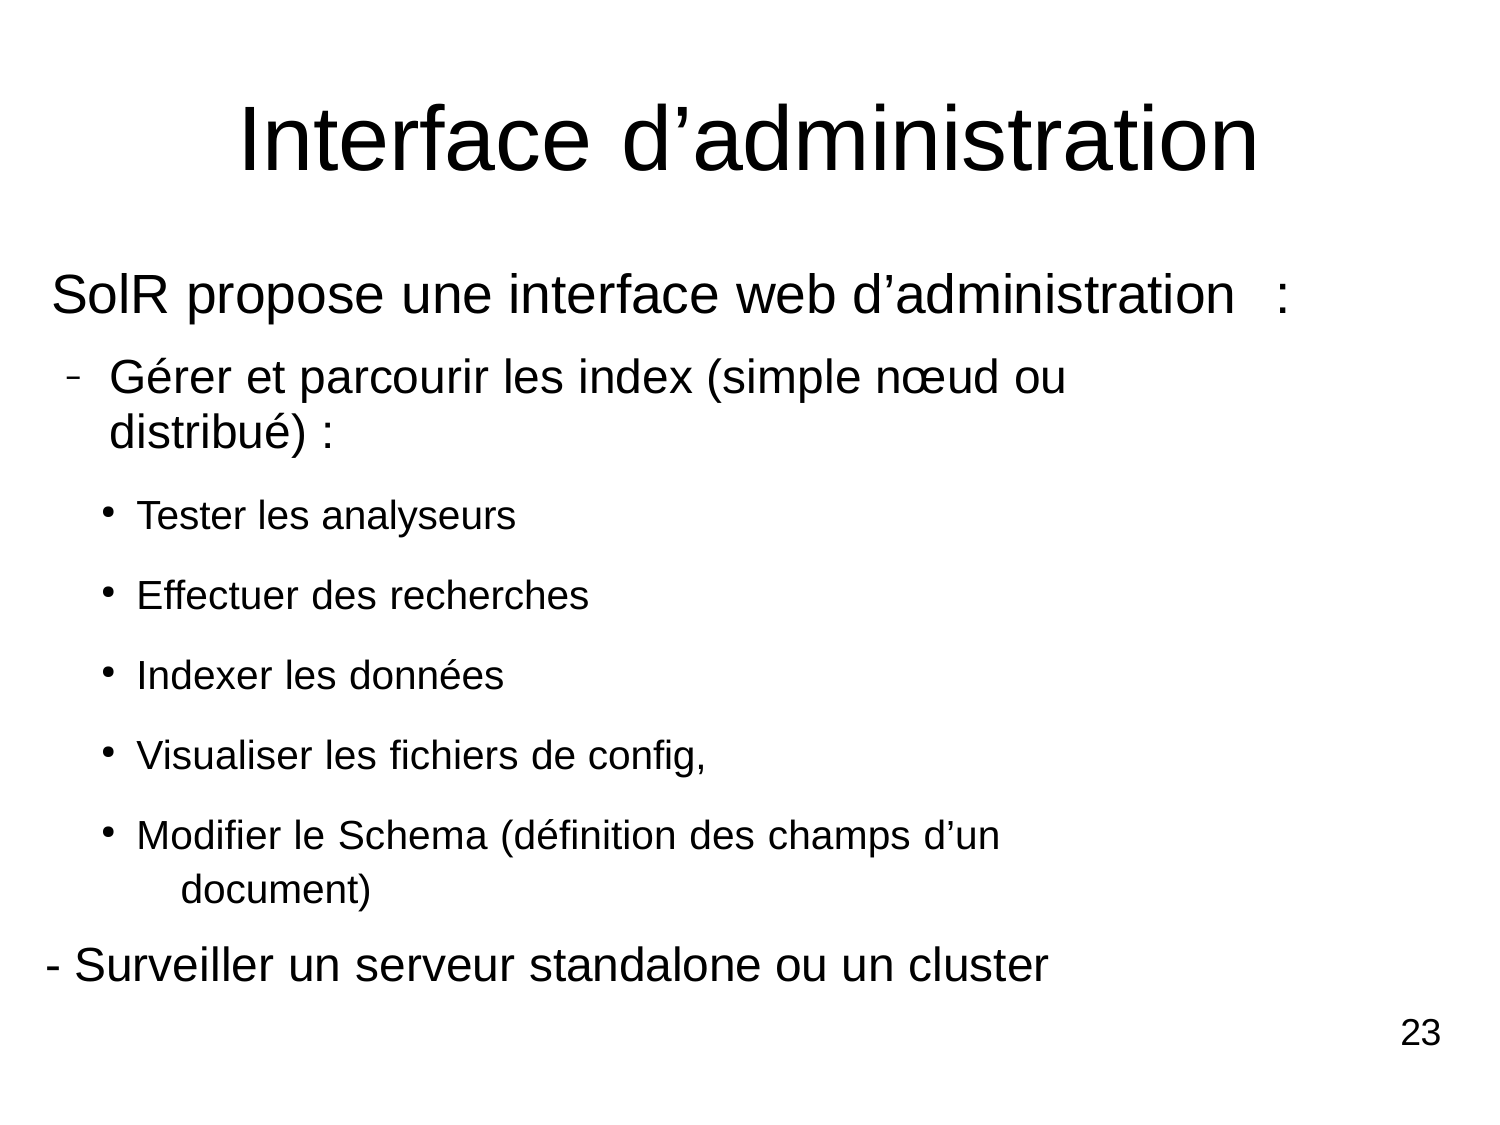

# Interface	d’administration
SolR propose une interface web d’administration	:
–	Gérer et parcourir les index (simple nœud ou distribué) :
Tester les analyseurs
Effectuer des recherches
Indexer les données
Visualiser les fichiers de config,
Modifier le Schema (définition des champs d’un document)
- Surveiller un serveur standalone ou un cluster
23